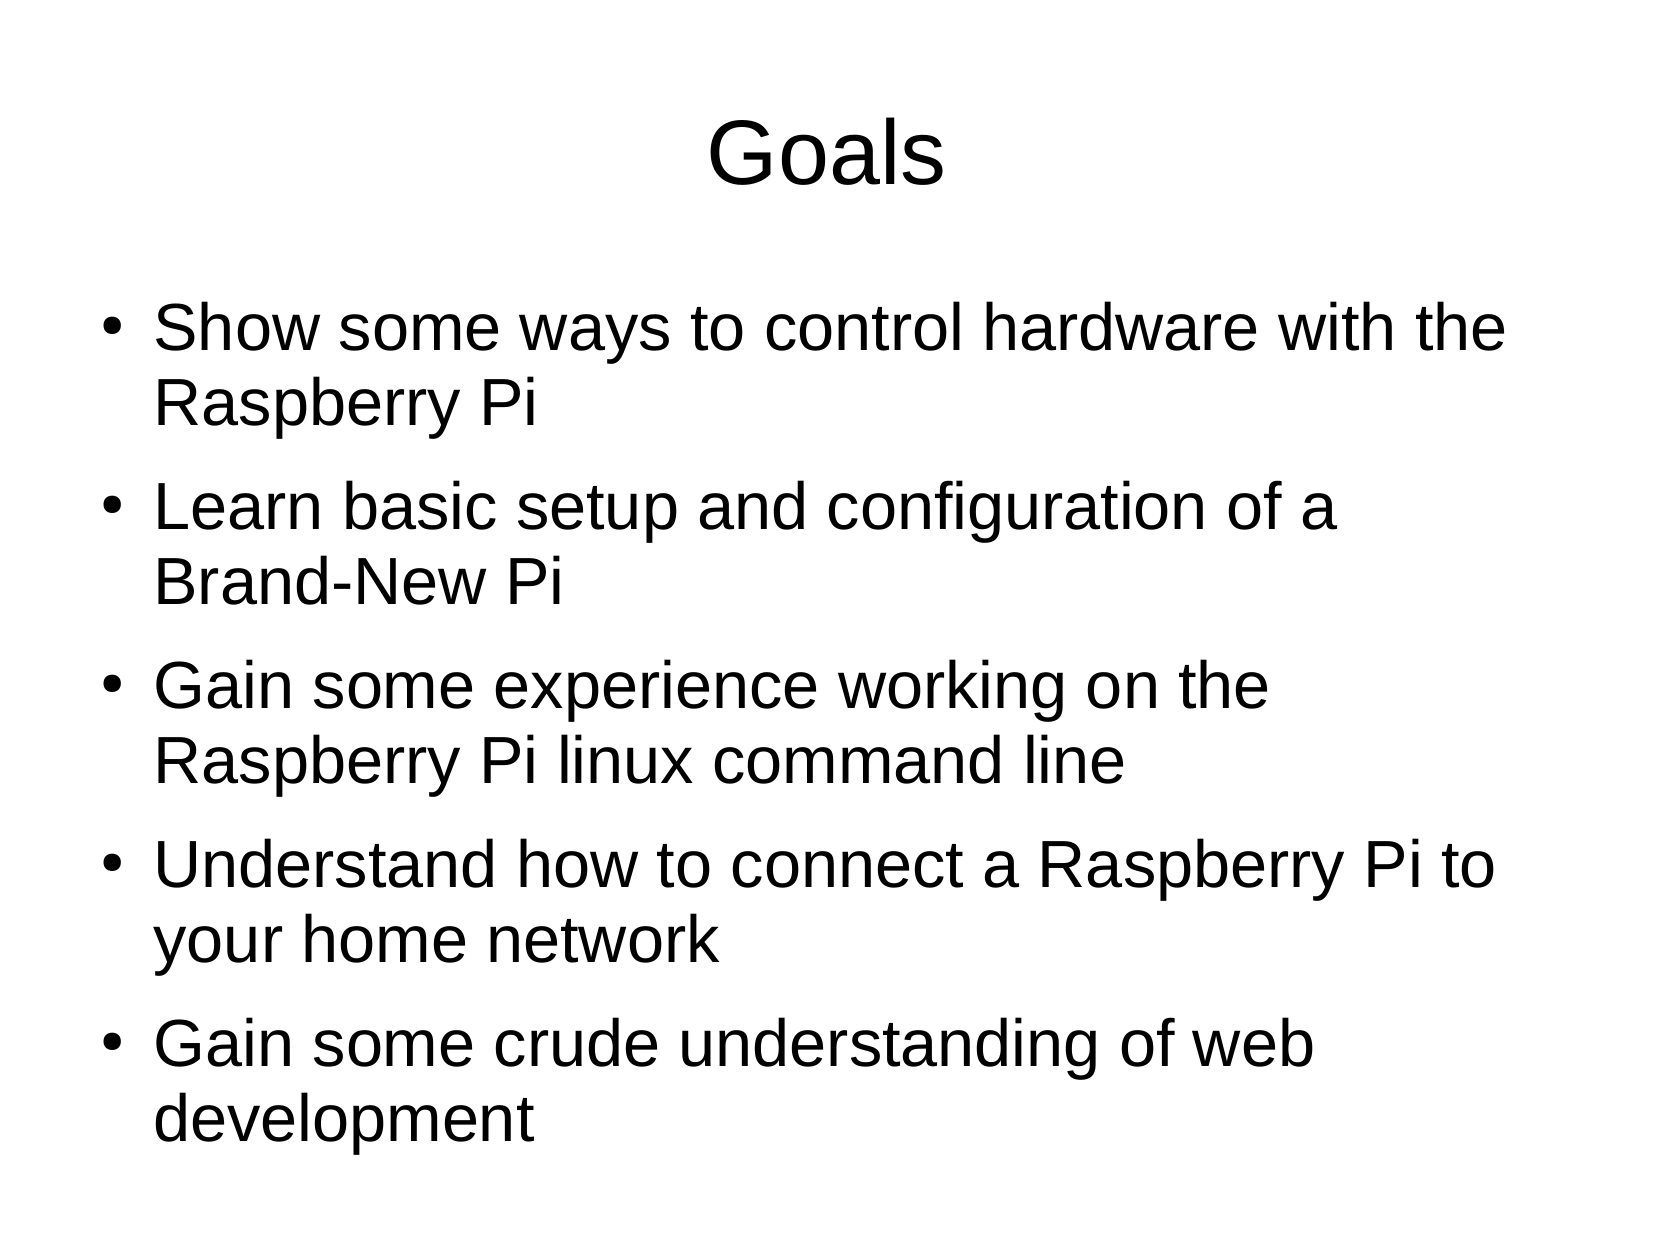

# Goals
Show some ways to control hardware with the Raspberry Pi
Learn basic setup and configuration of a Brand-New Pi
Gain some experience working on the Raspberry Pi linux command line
Understand how to connect a Raspberry Pi to your home network
Gain some crude understanding of web development